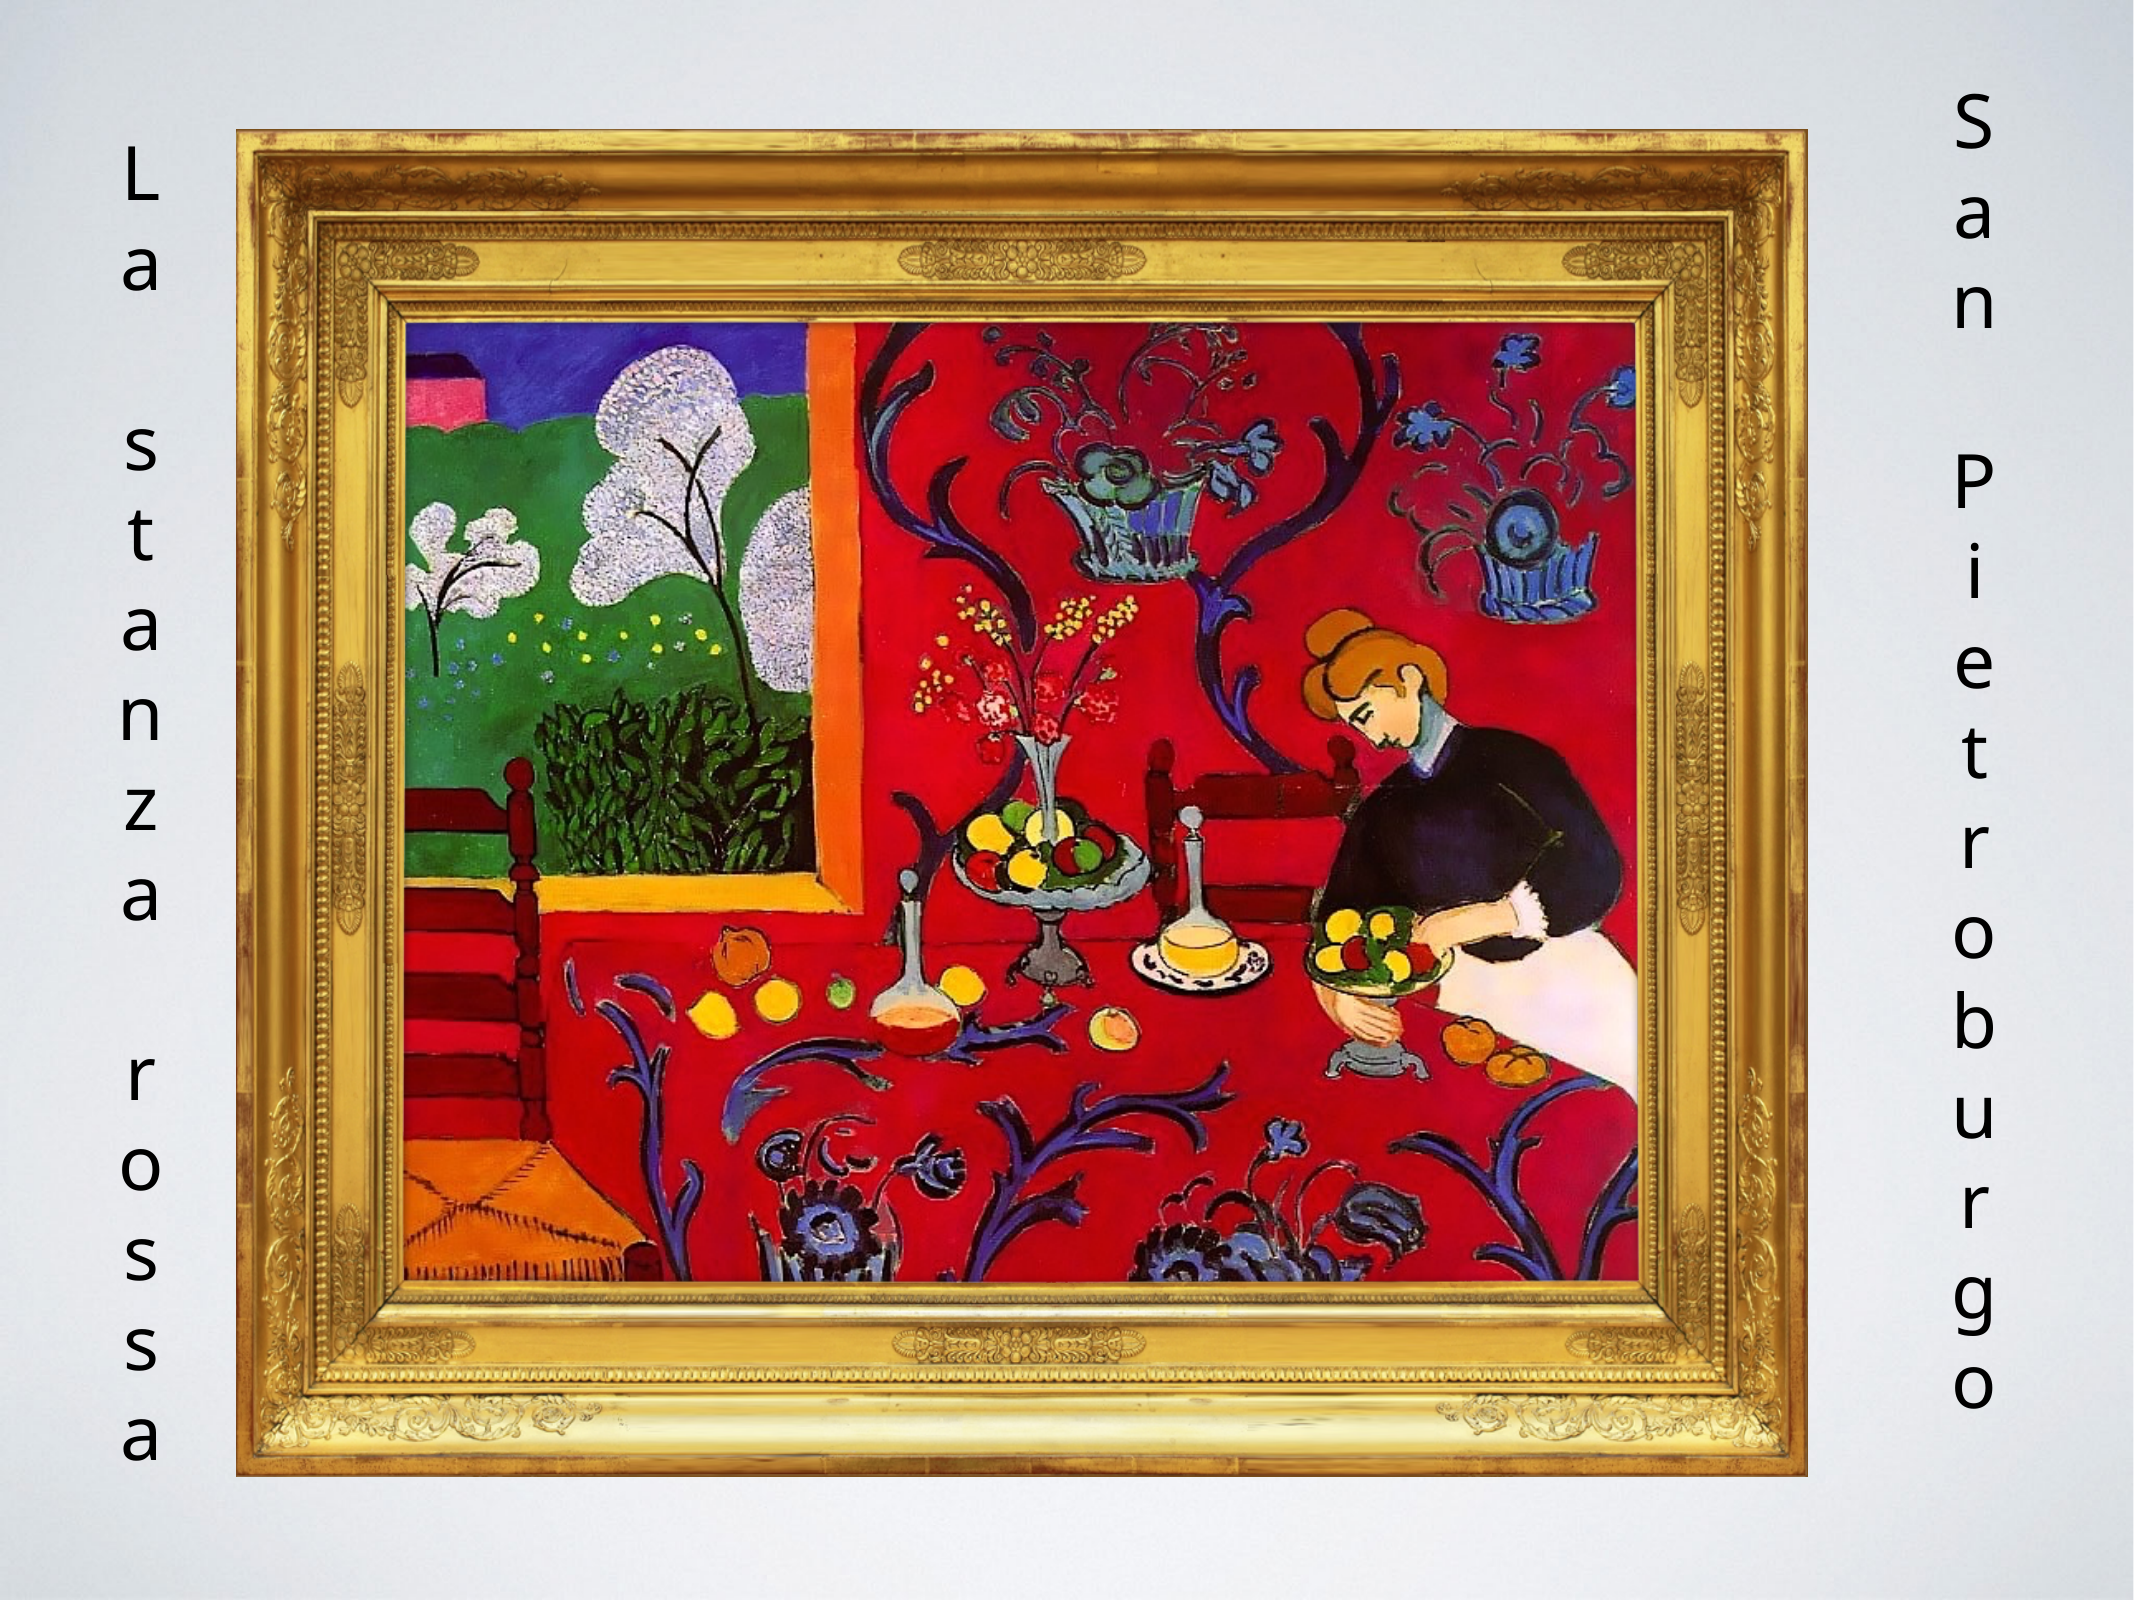

S
a
n
P
i
e
t
r
o
b
u
r
g
o
L
a
s
t
a
n
z
a
r
o
s
s
a